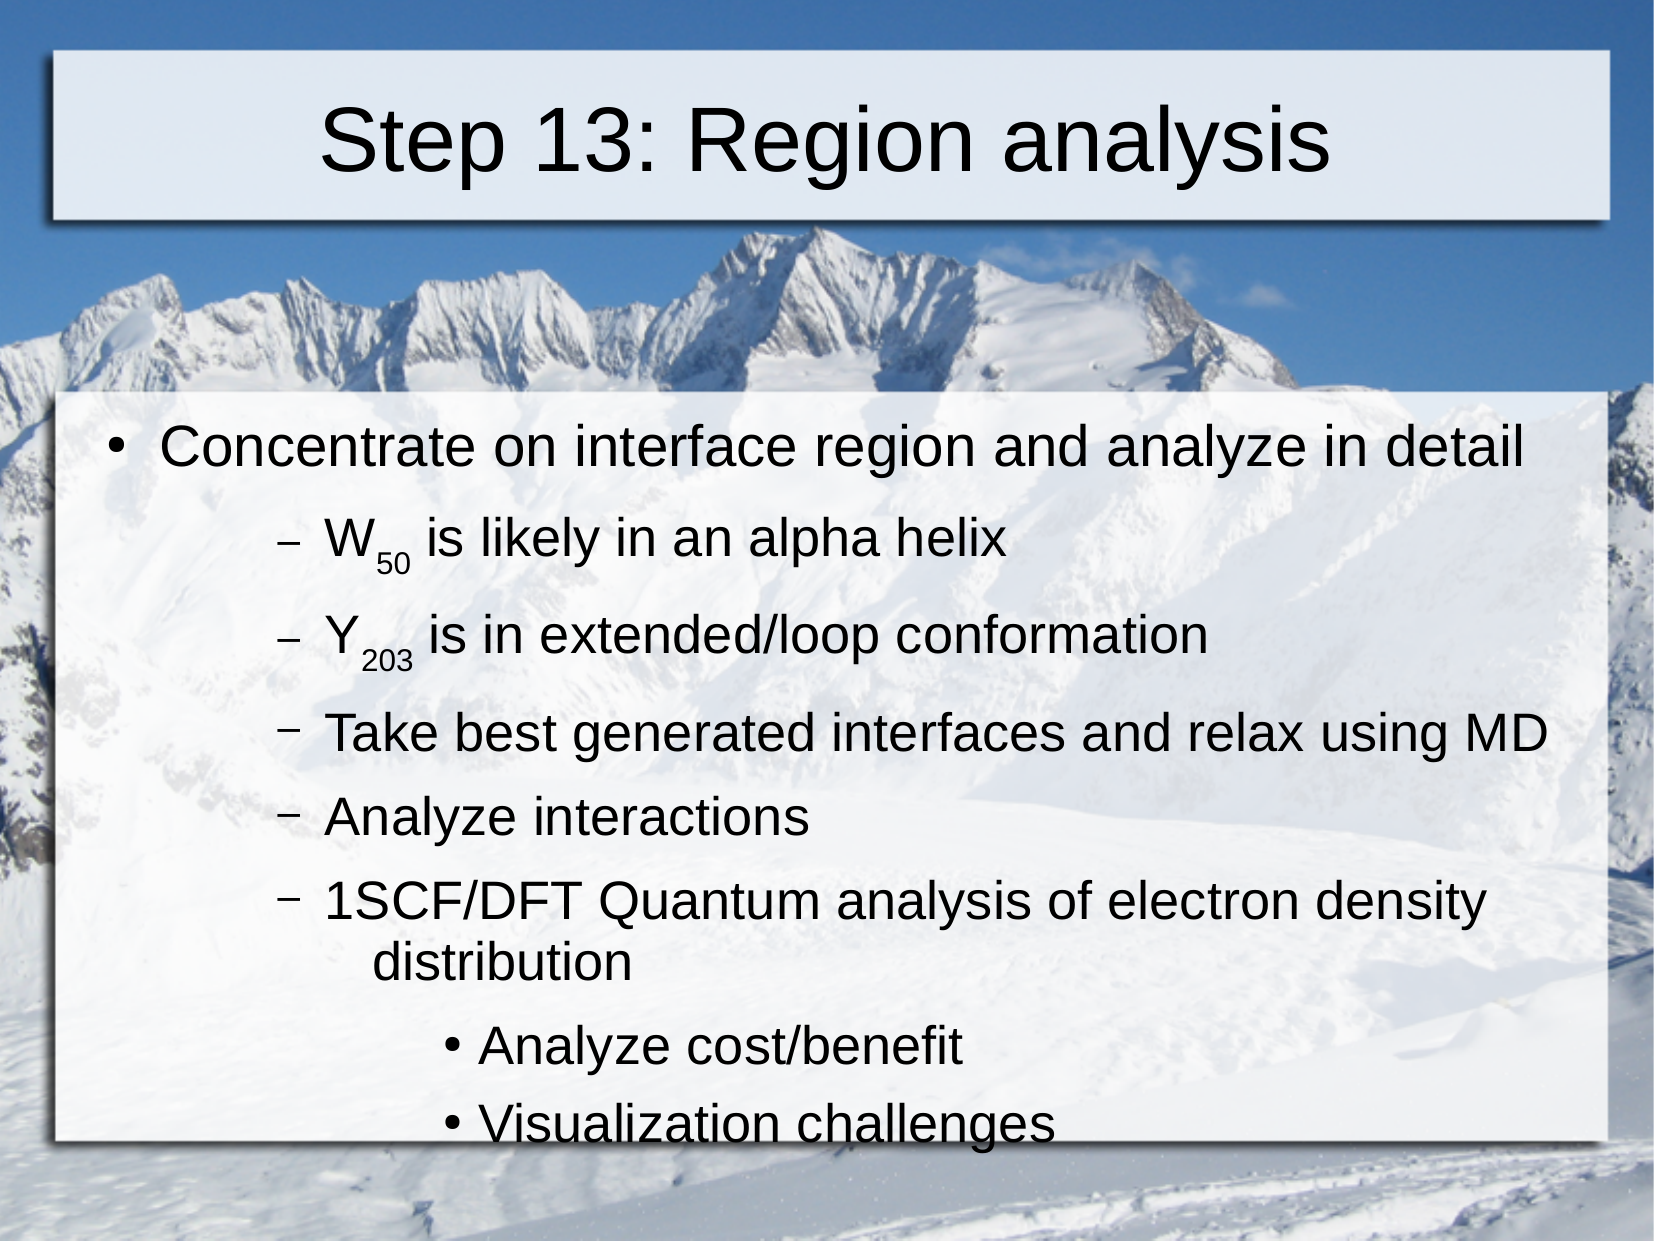

# Step 13: Region analysis
Concentrate on interface region and analyze in detail
W50 is likely in an alpha helix
Y203 is in extended/loop conformation
Take best generated interfaces and relax using MD
Analyze interactions
1SCF/DFT Quantum analysis of electron density distribution
Analyze cost/benefit
Visualization challenges